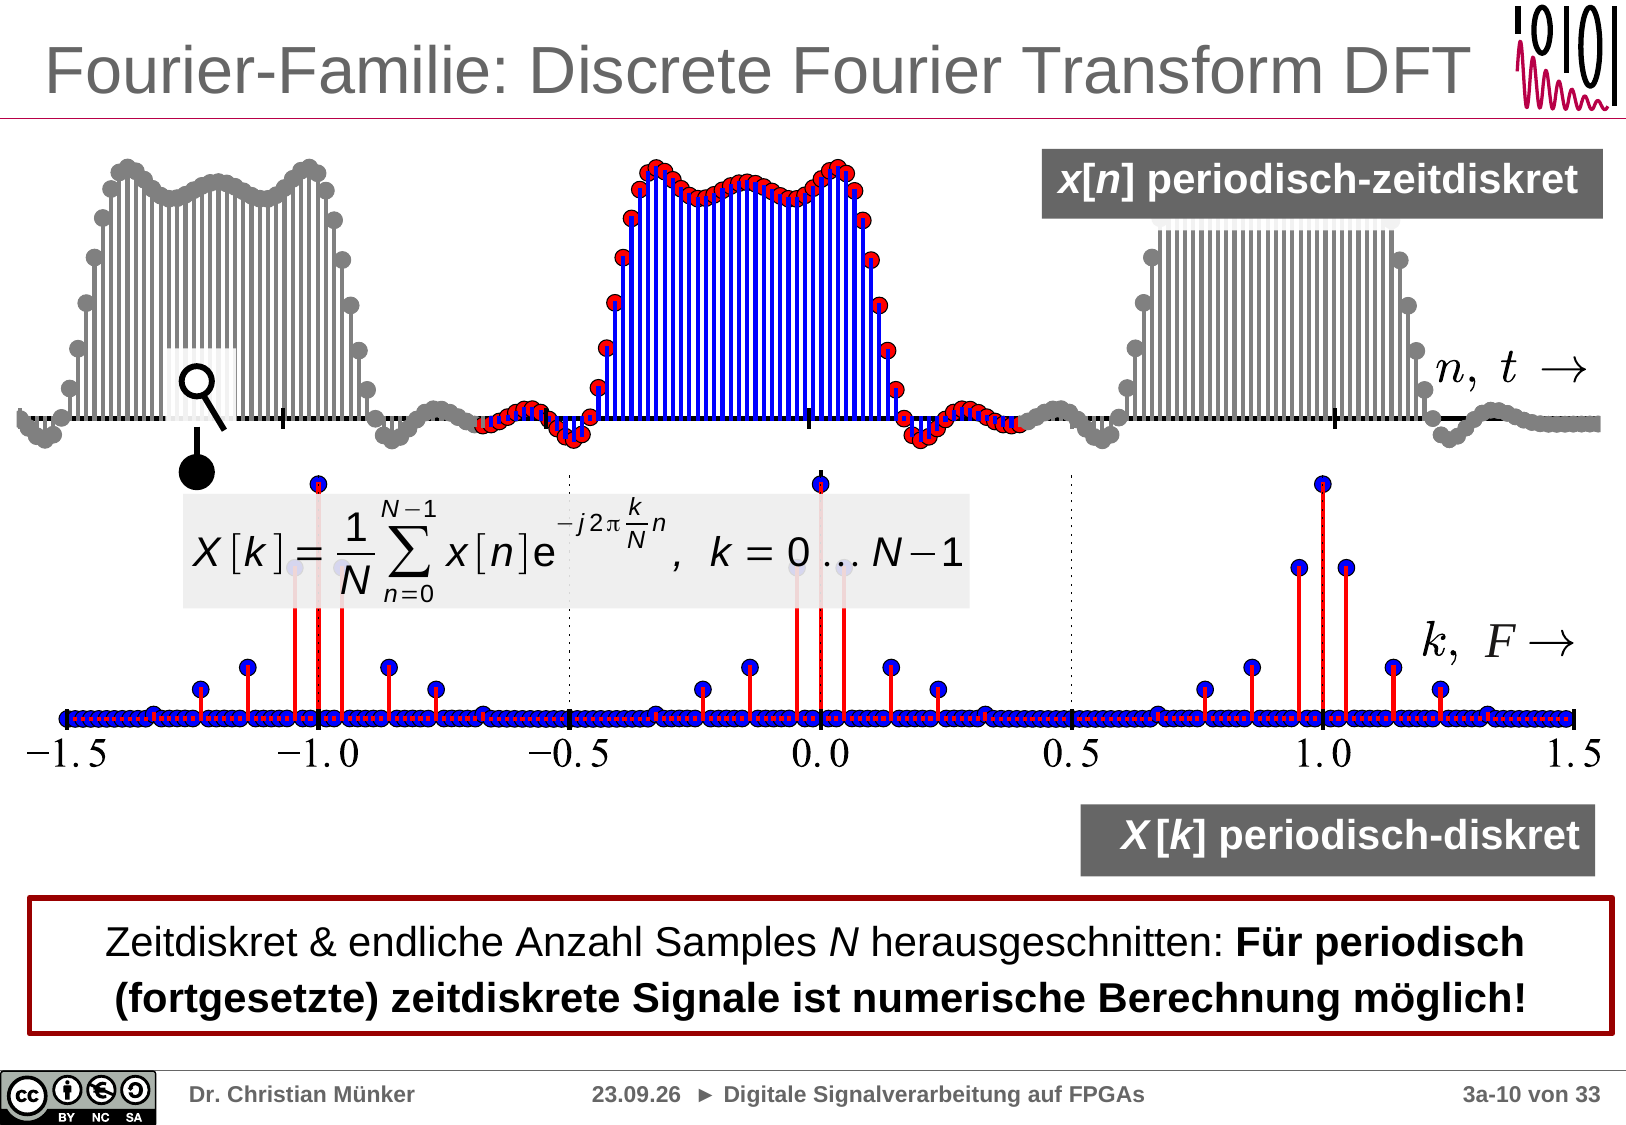

# Fourier-Familie: Discrete Fourier Transform DFT
x[n] periodisch-zeitdiskret
F
X [k] periodisch-diskret
Zeitdiskret & endliche Anzahl Samples N herausgeschnitten: Für periodisch
(fortgesetzte) zeitdiskrete Signale ist numerische Berechnung möglich!